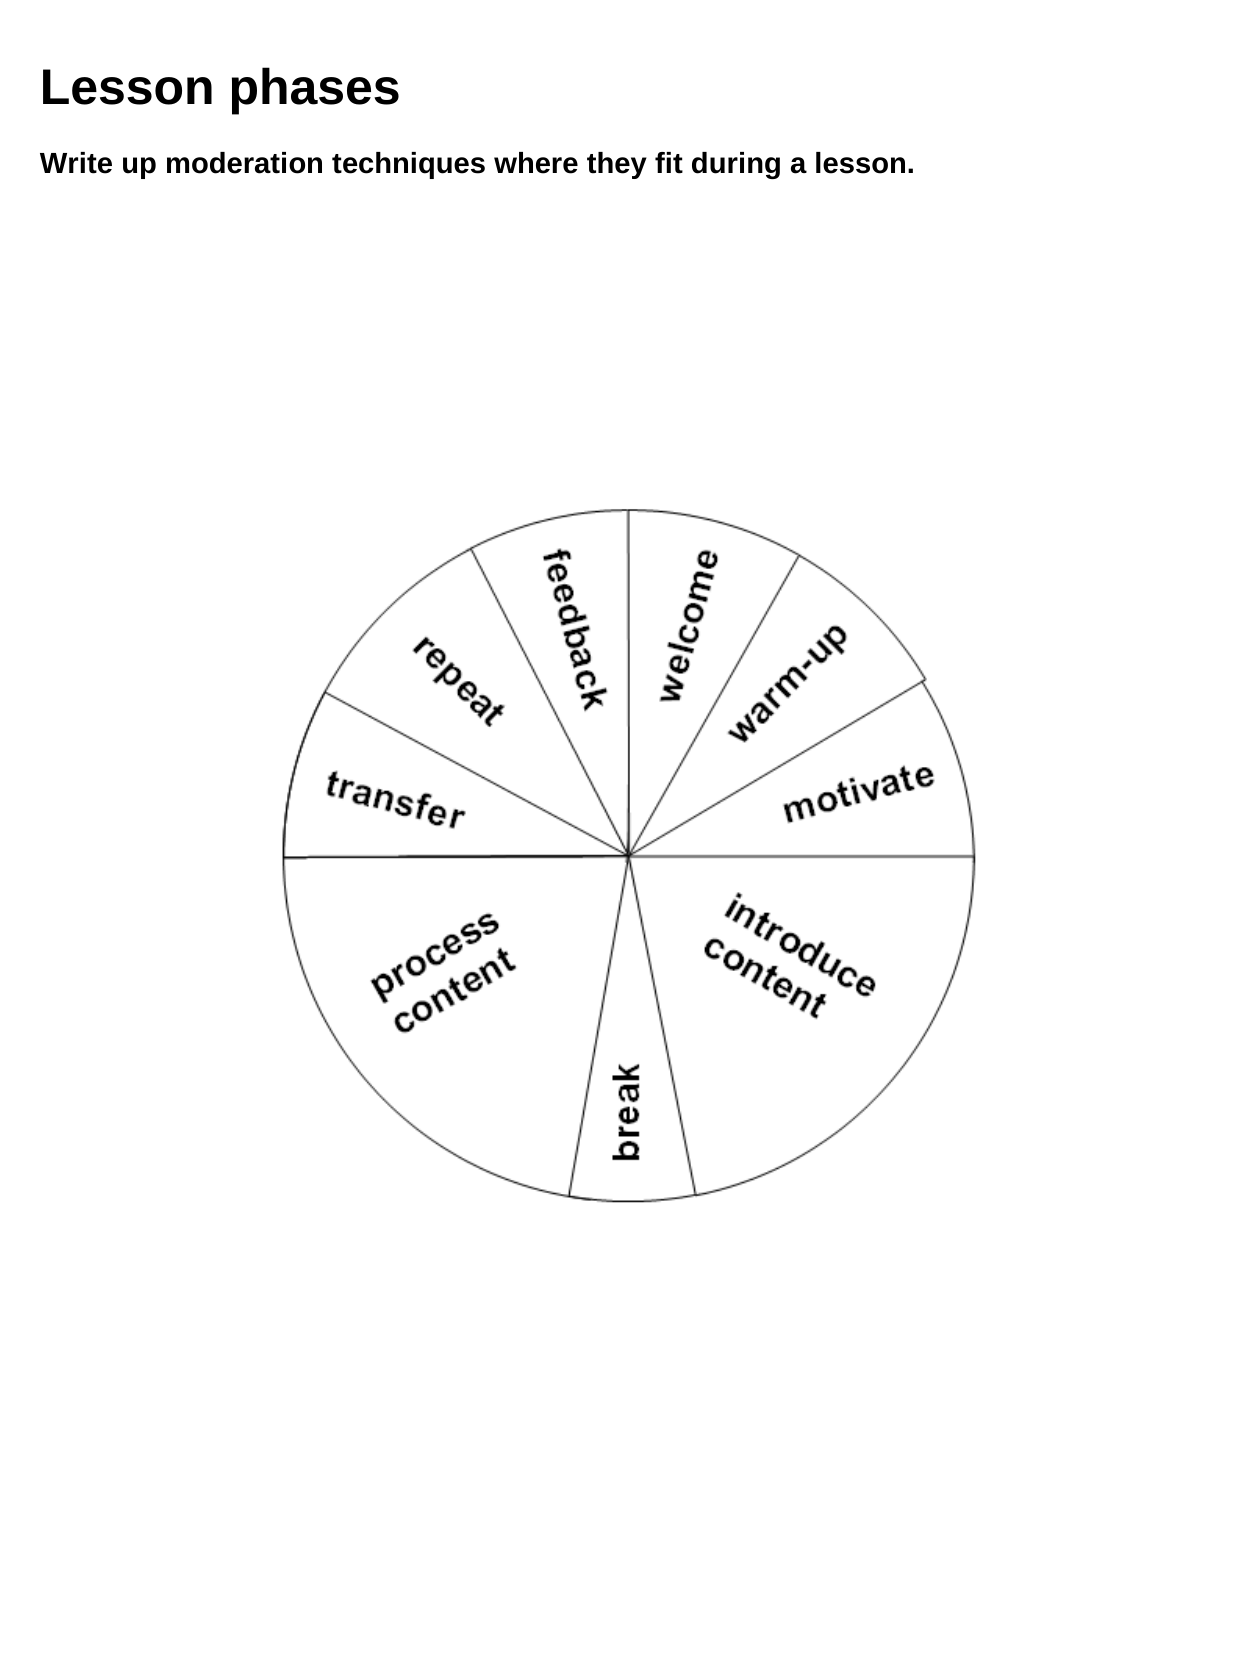

# Lesson phases Write up moderation techniques where they fit during a lesson.